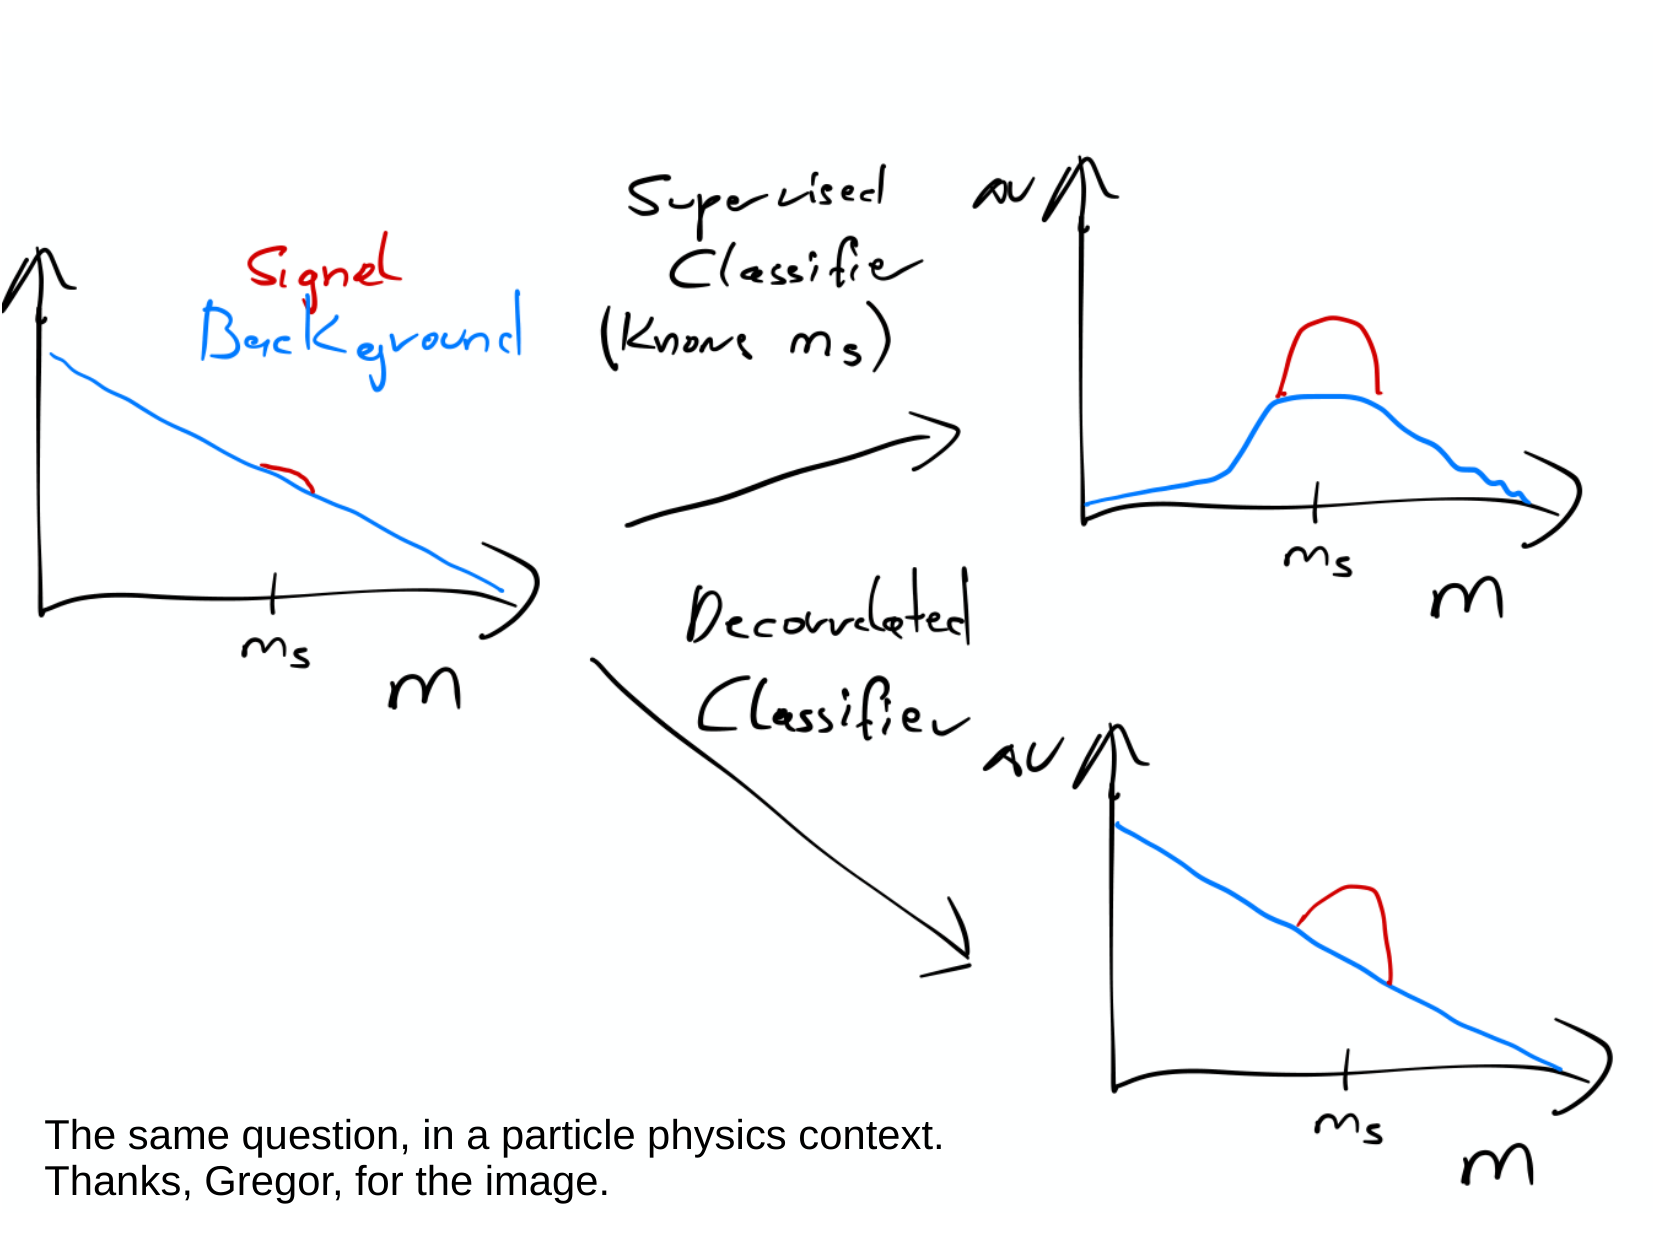

The same question, in a particle physics context.
Thanks, Gregor, for the image.
21